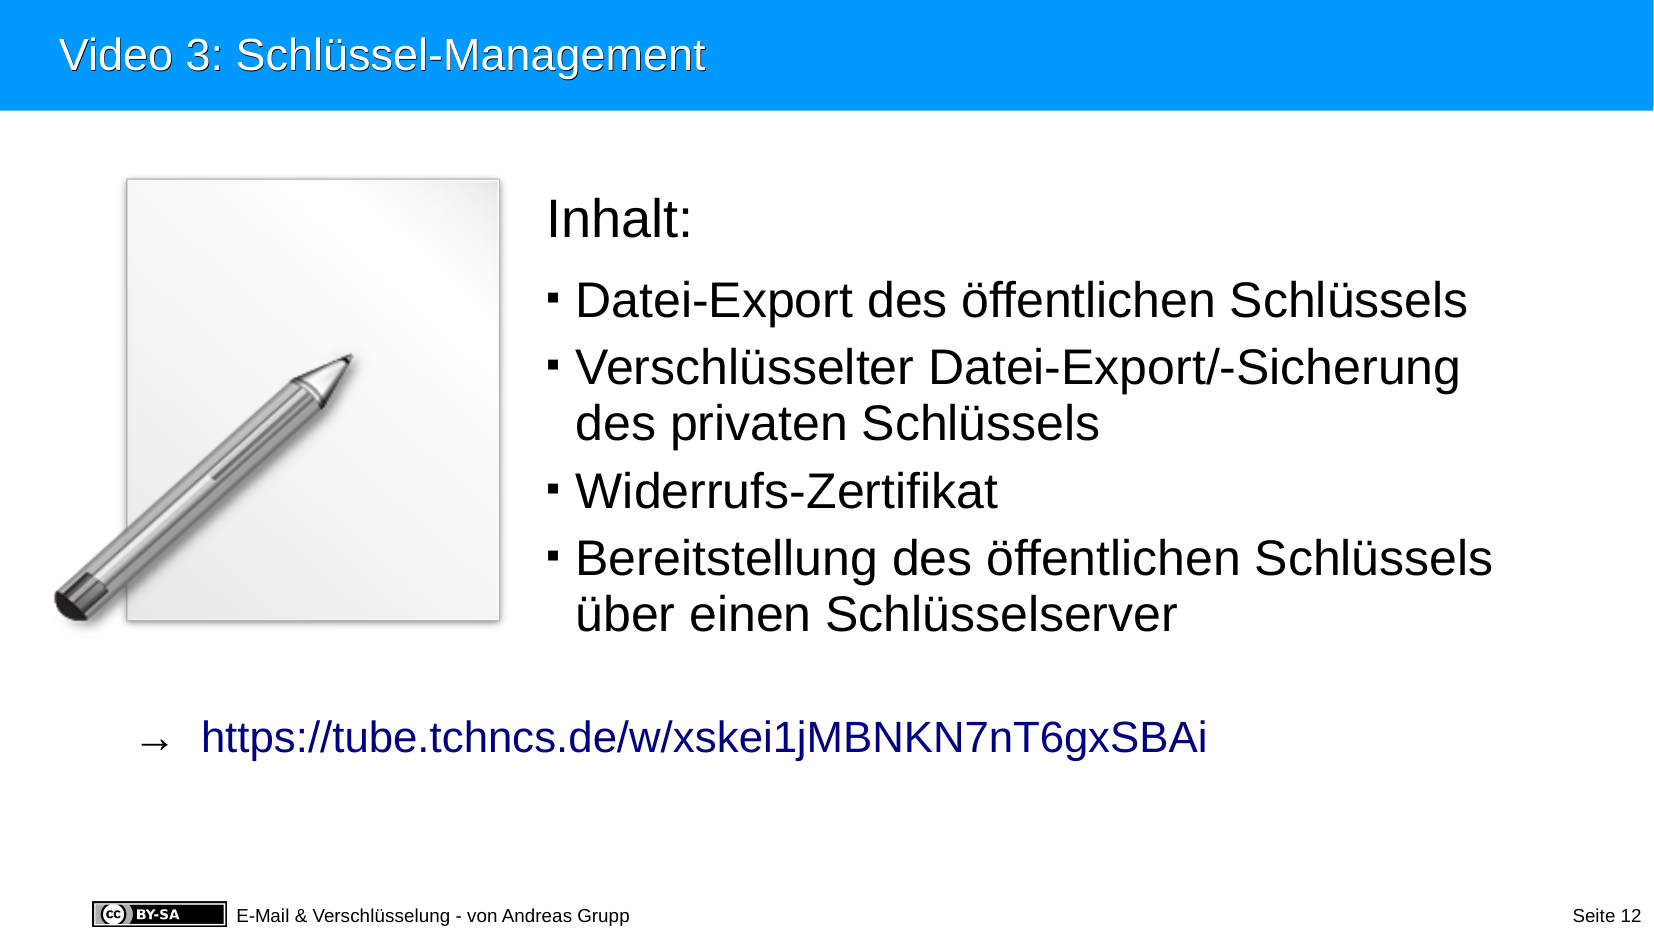

# Video 3: Schlüssel-Management
Inhalt:
Datei-Export des öffentlichen Schlüssels
Verschlüsselter Datei-Export/-Sicherung des privaten Schlüssels
Widerrufs-Zertifikat
Bereitstellung des öffentlichen Schlüssels über einen Schlüsselserver
→ https://tube.tchncs.de/w/xskei1jMBNKN7nT6gxSBAi
E-Mail & Verschlüsselung - von Andreas Grupp
12